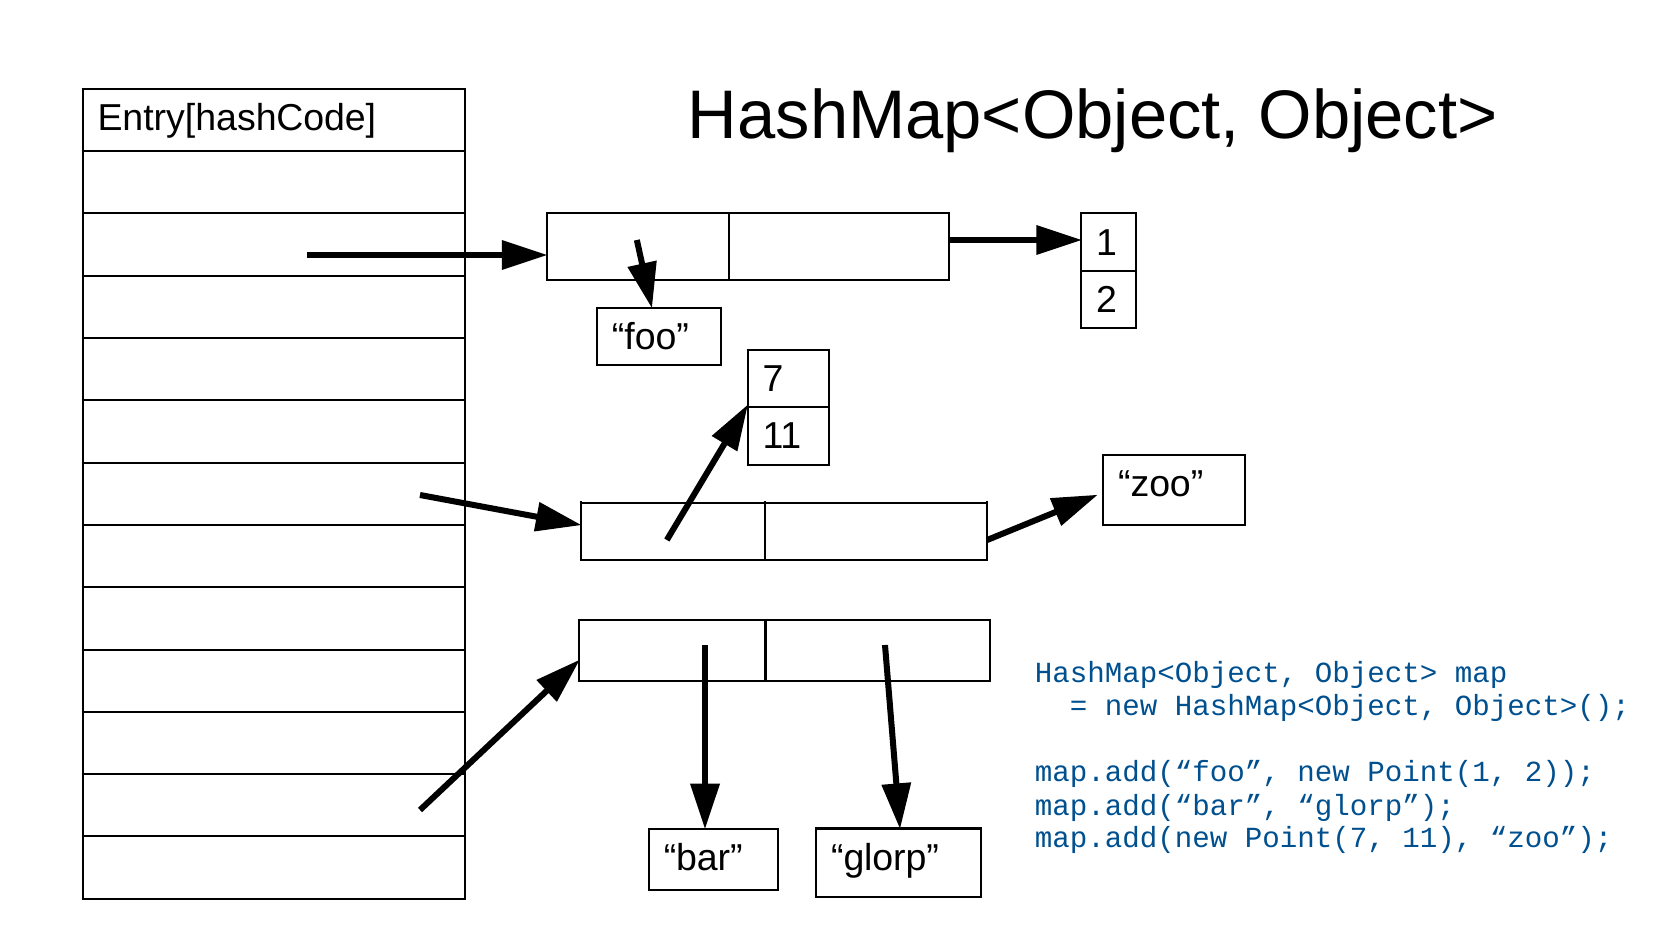

# HashMap<Object, Object>
| Entry[hashCode] |
| --- |
| |
| |
| |
| |
| |
| |
| |
| |
| |
| |
| |
| |
| | |
| --- | --- |
| 1 |
| --- |
| 2 |
| “foo” |
| --- |
| 7 |
| --- |
| 11 |
| “zoo” |
| --- |
| | |
| --- | --- |
| | |
| --- | --- |
HashMap<Object, Object> map
 = new HashMap<Object, Object>();
map.add(“foo”, new Point(1, 2));
map.add(“bar”, “glorp”);
map.add(new Point(7, 11), “zoo”);
| “glorp” |
| --- |
| “bar” |
| --- |